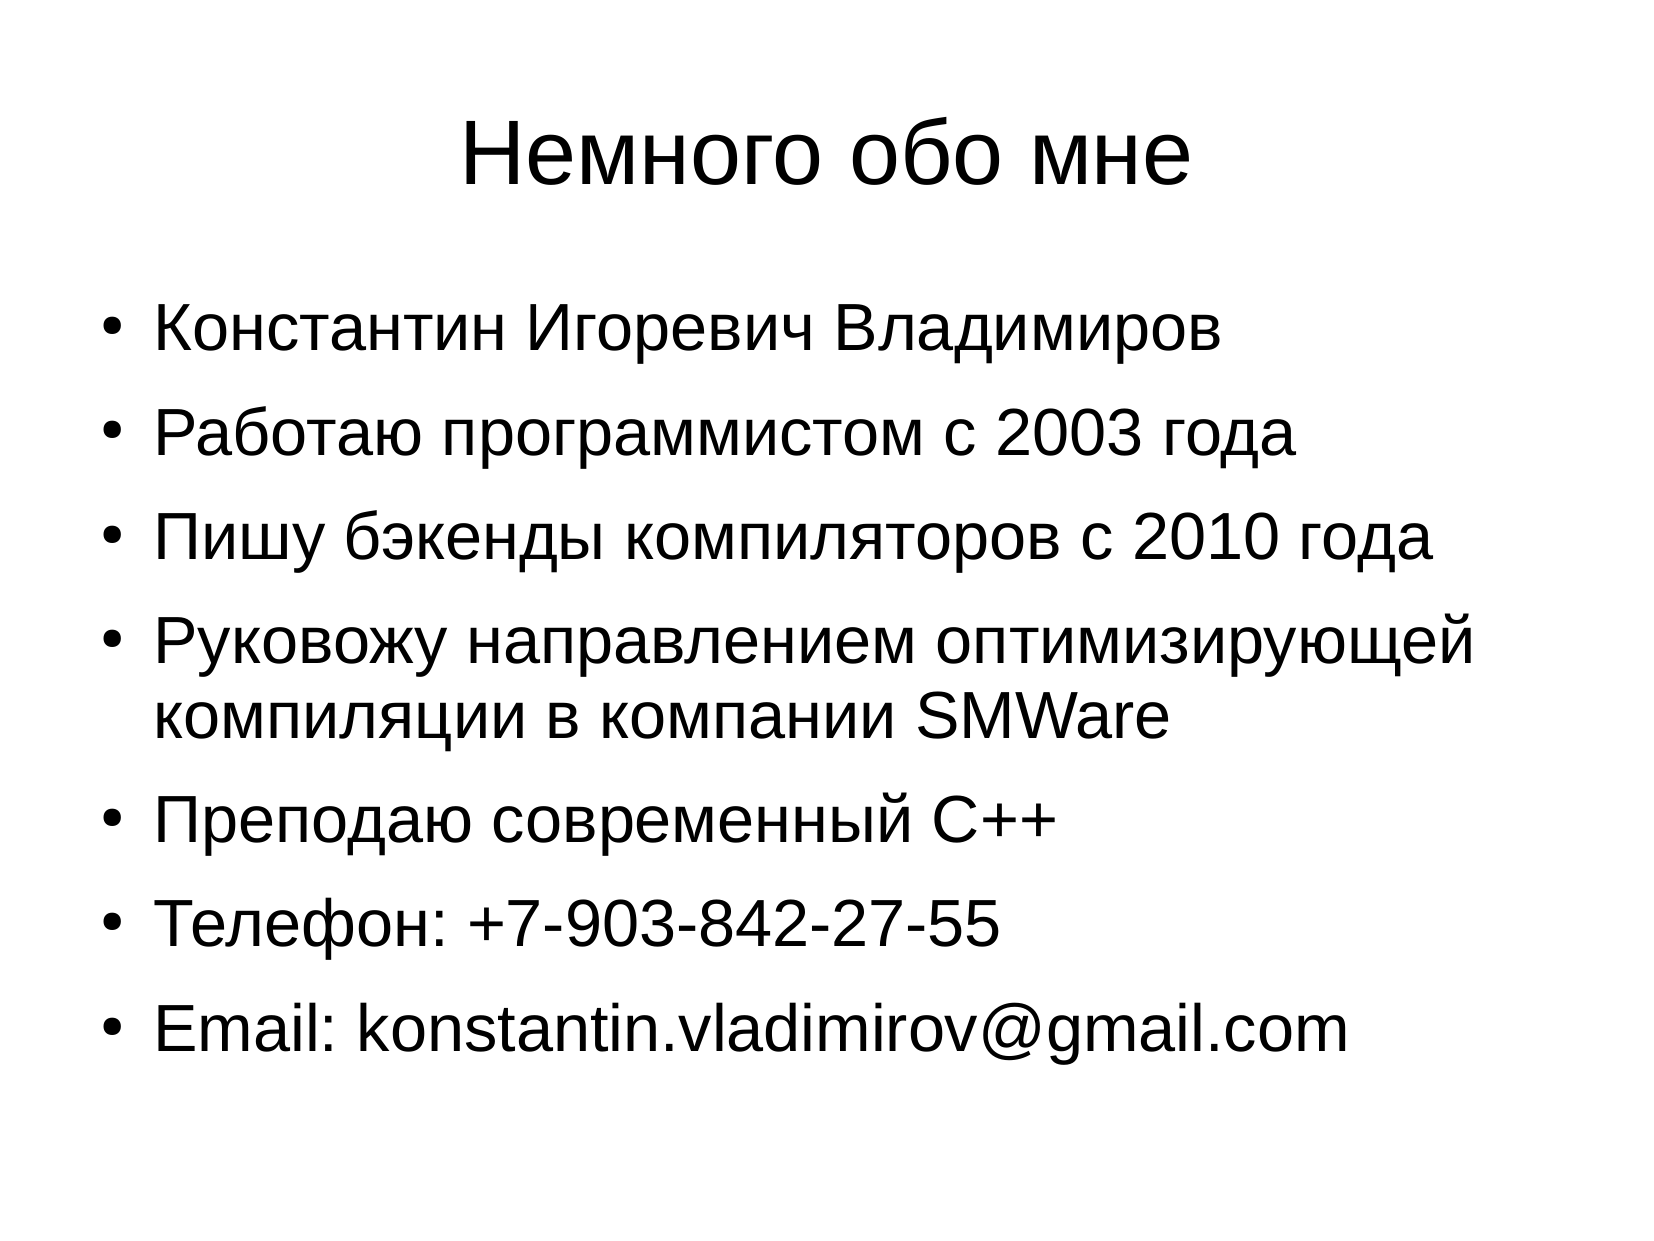

# Немного обо мне
Константин Игоревич Владимиров
Работаю программистом с 2003 года
Пишу бэкенды компиляторов с 2010 года
Руковожу направлением оптимизирующей компиляции в компании SMWare
Преподаю современный C++
Телефон: +7-903-842-27-55
Email: konstantin.vladimirov@gmail.com